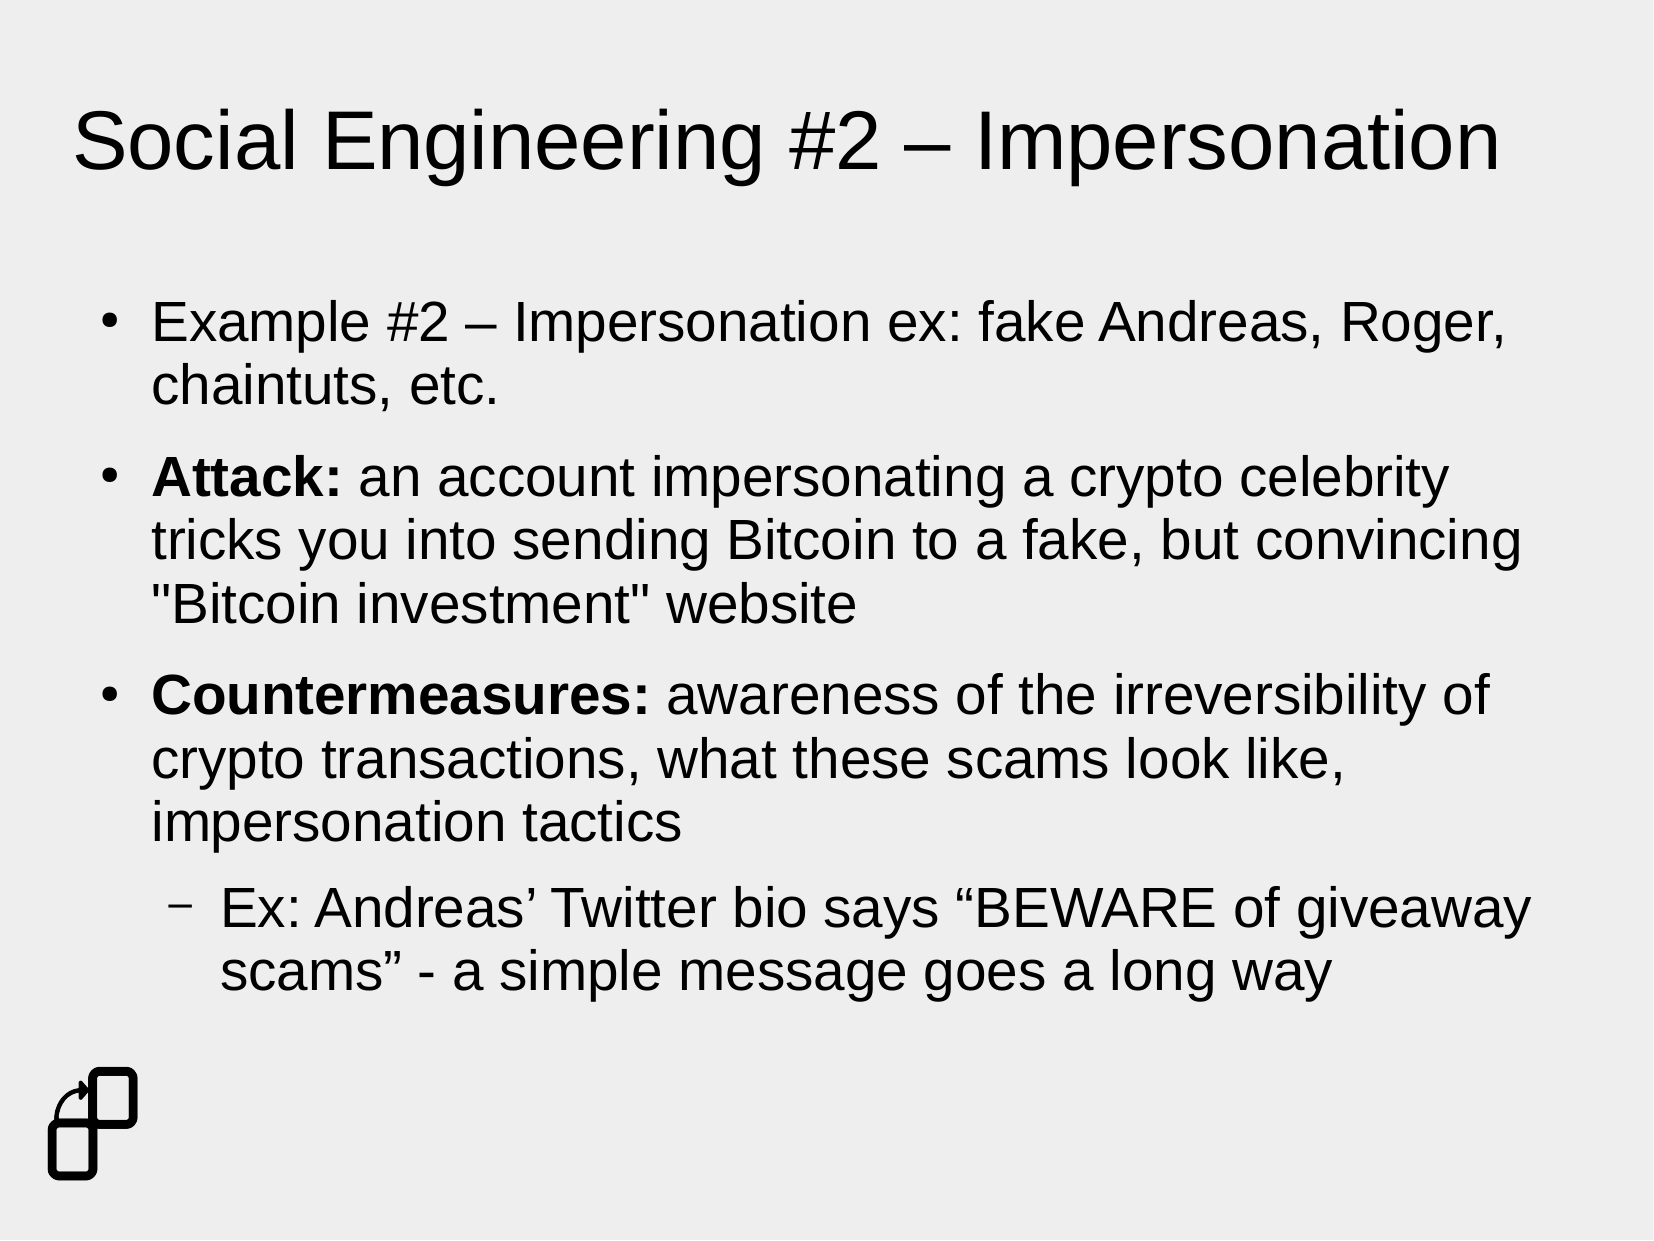

Social Engineering #2 – Impersonation
# Example #2 – Impersonation ex: fake Andreas, Roger, chaintuts, etc.
Attack: an account impersonating a crypto celebrity tricks you into sending Bitcoin to a fake, but convincing "Bitcoin investment" website
Countermeasures: awareness of the irreversibility of crypto transactions, what these scams look like, impersonation tactics
Ex: Andreas’ Twitter bio says “BEWARE of giveaway scams” - a simple message goes a long way